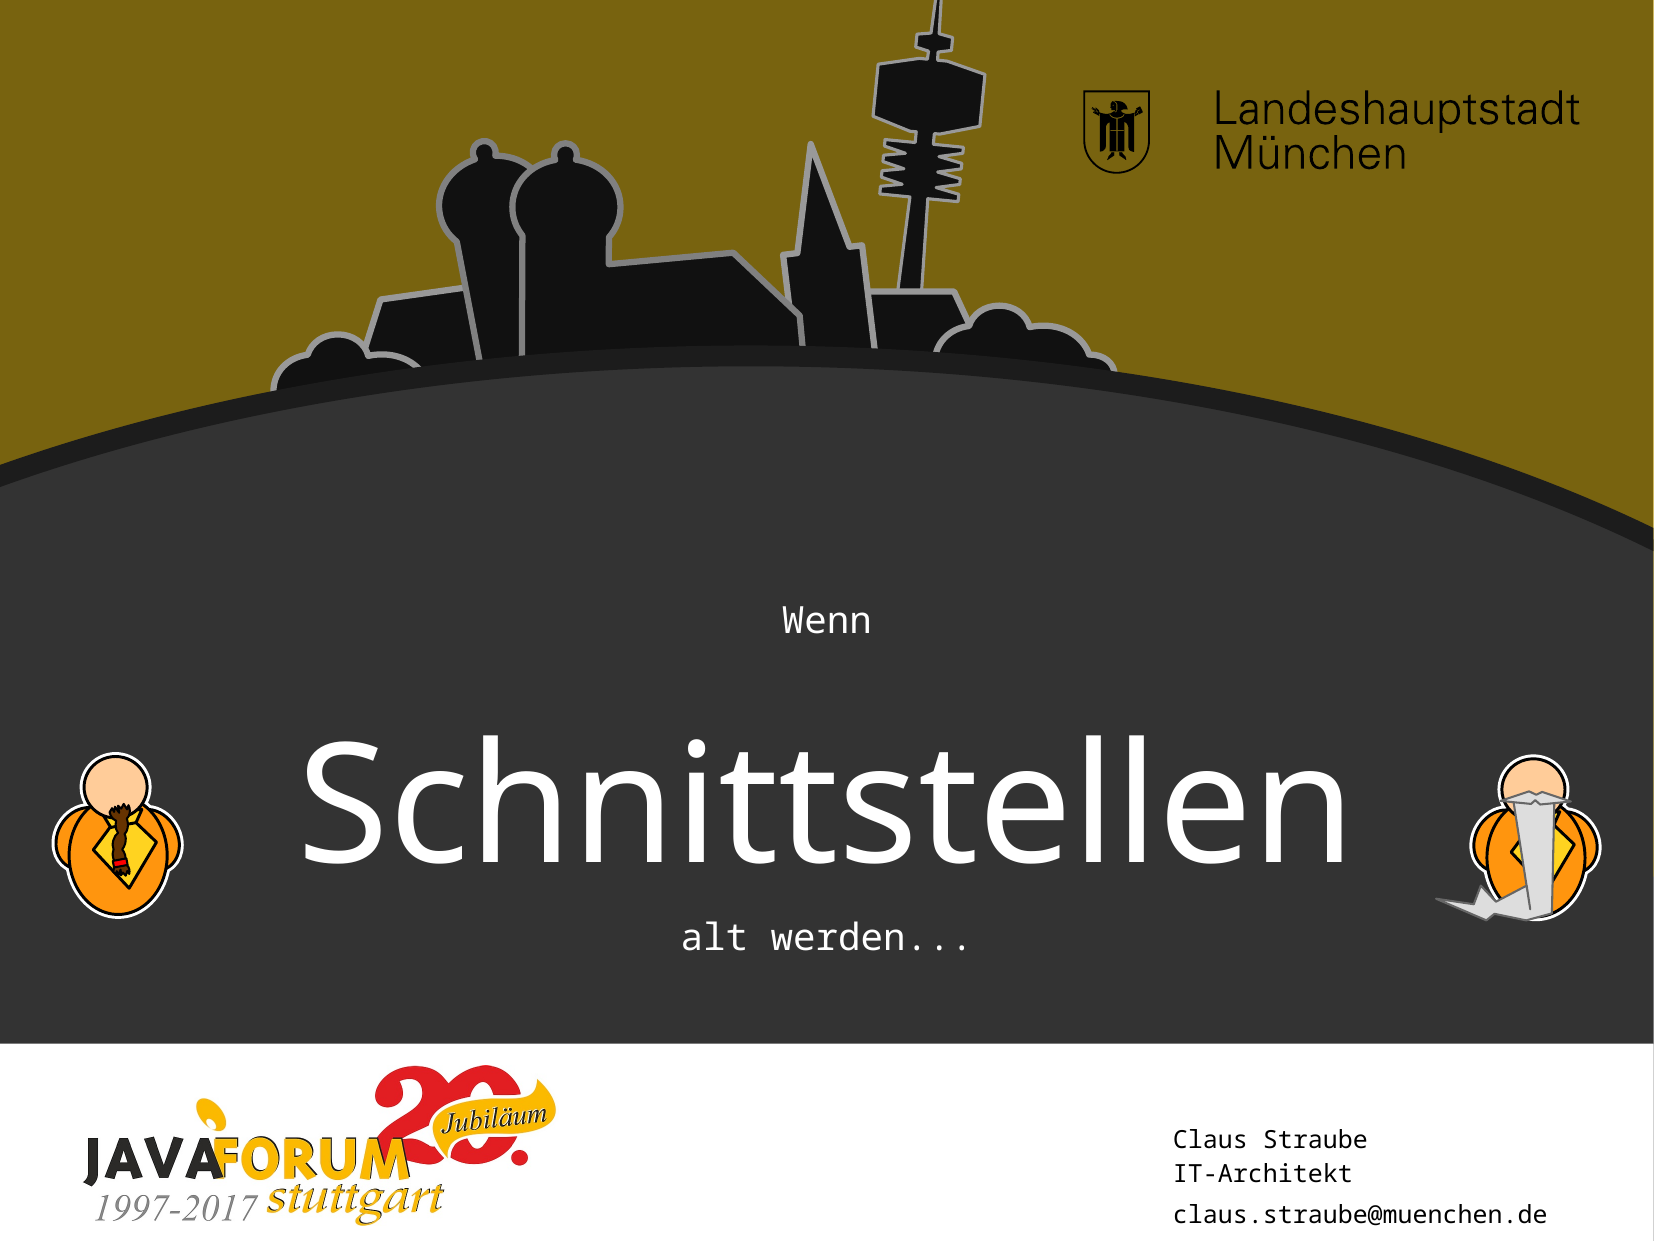

Wenn
Schnittstellen
alt werden...
Claus Straube
IT-Architekt
claus.straube@muenchen.de